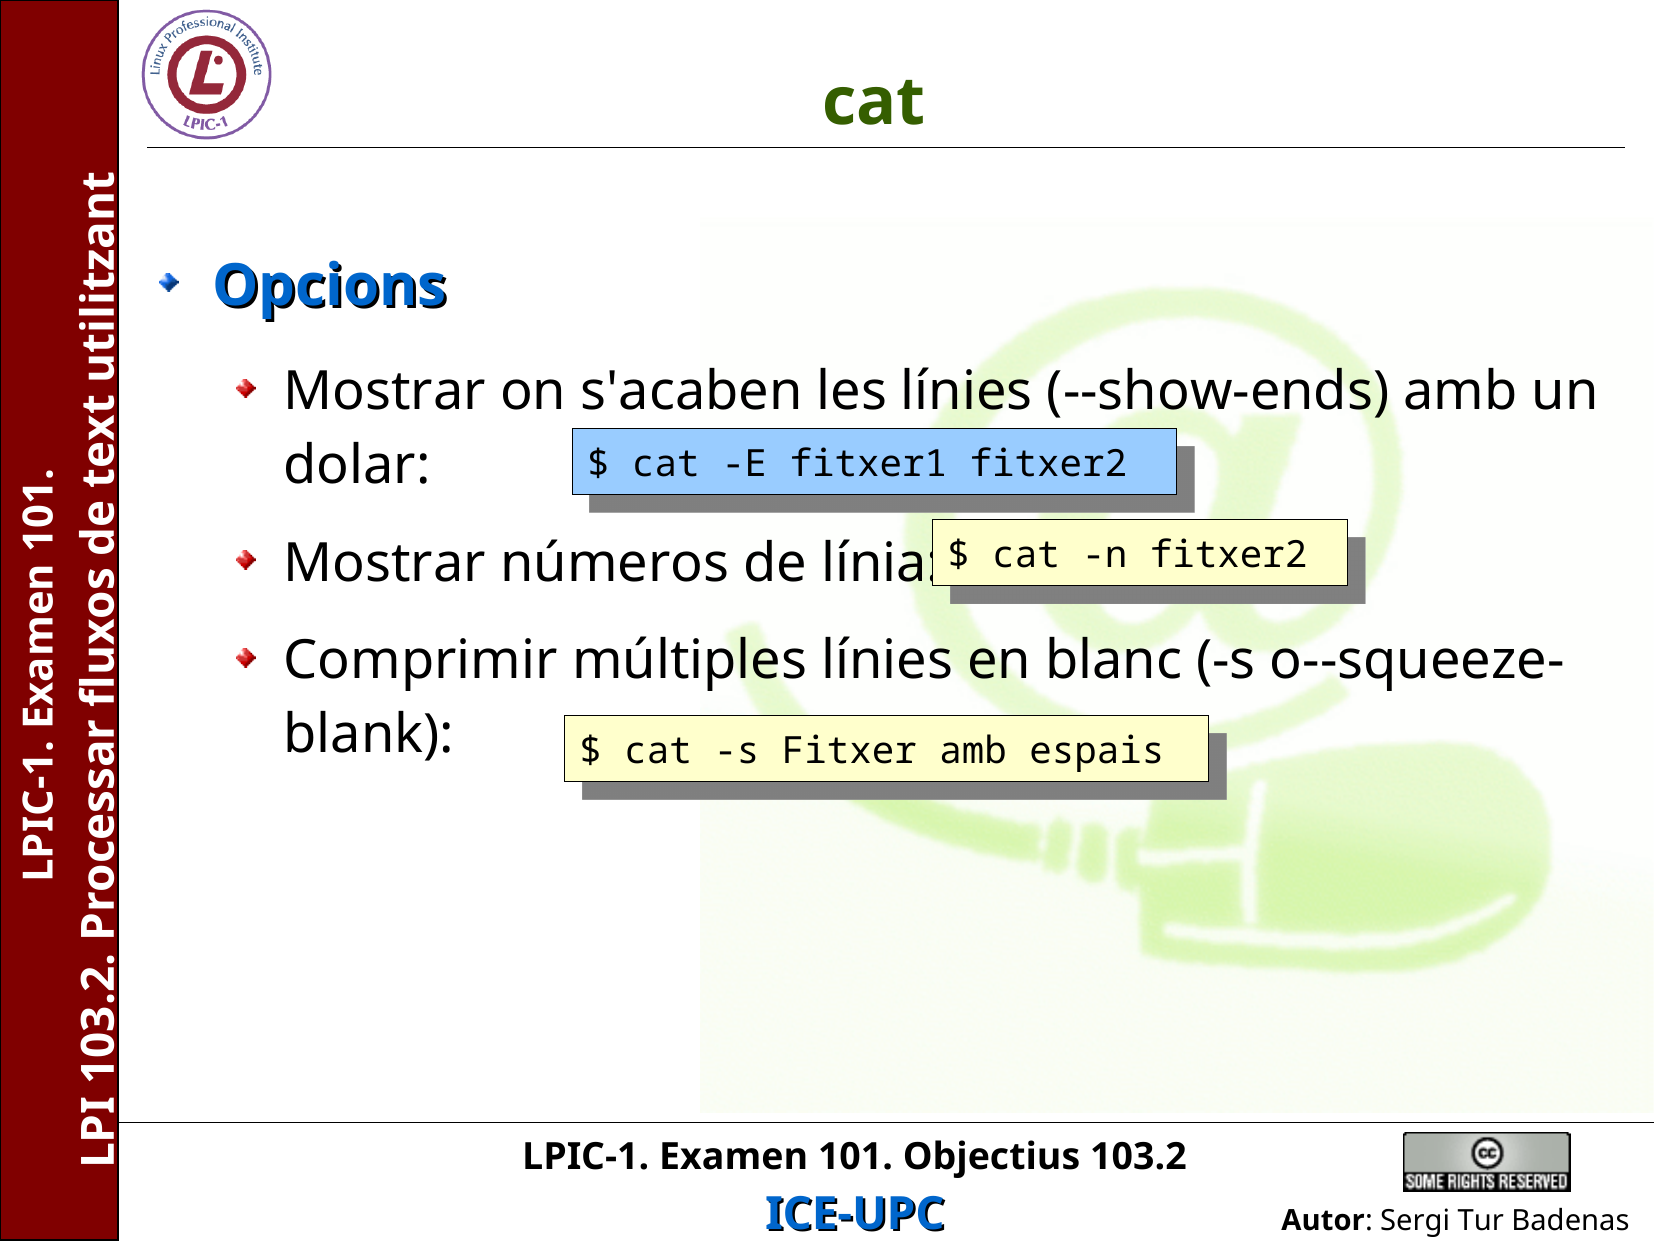

# cat
Opcions
Mostrar on s'acaben les línies (--show-ends) amb un dolar:
Mostrar números de línia:
Comprimir múltiples línies en blanc (-s o--squeeze-blank):
$ cat -E fitxer1 fitxer2
$ cat -n fitxer2
$ cat -s Fitxer amb espais